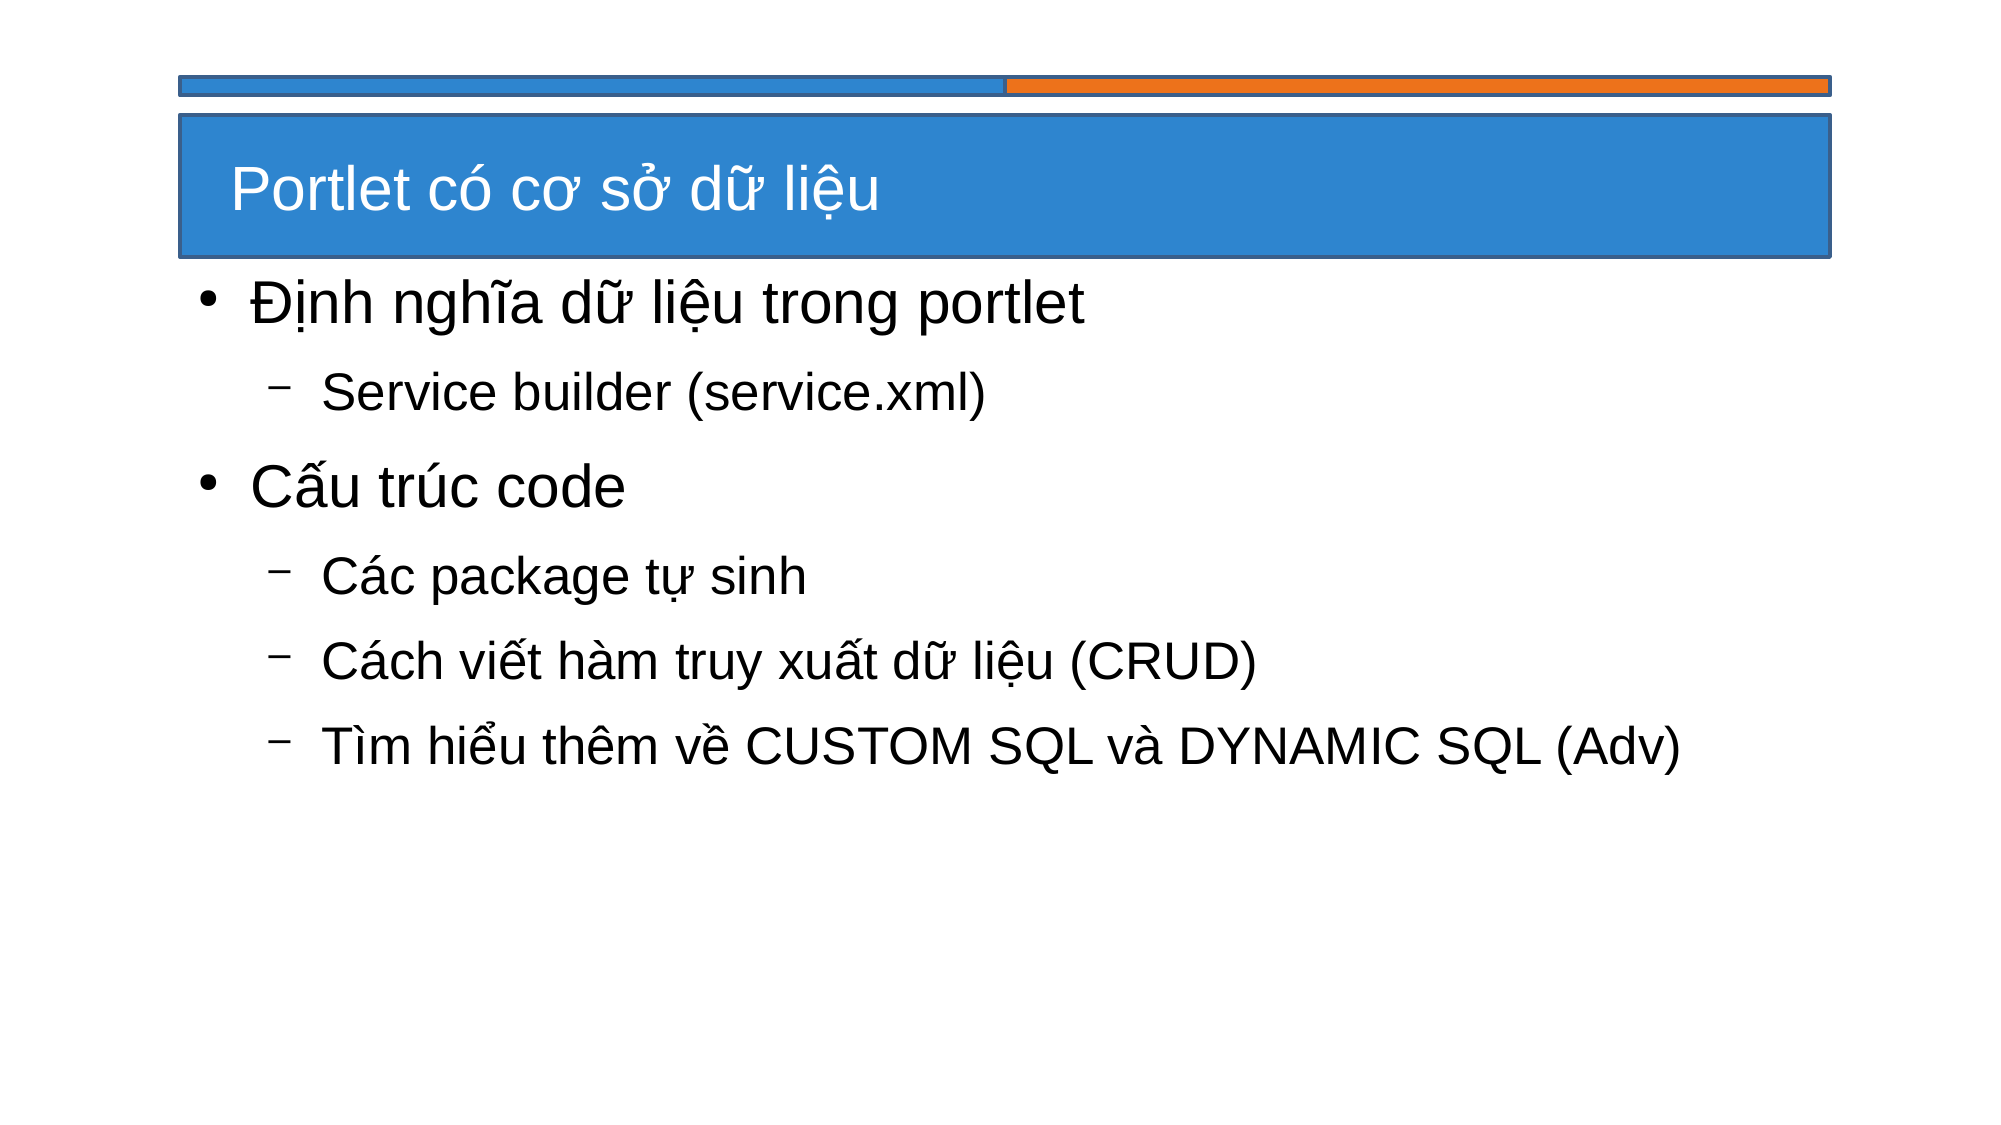

Portlet có cơ sở dữ liệu
# Định nghĩa dữ liệu trong portlet
Service builder (service.xml)
Cấu trúc code
Các package tự sinh
Cách viết hàm truy xuất dữ liệu (CRUD)
Tìm hiểu thêm về CUSTOM SQL và DYNAMIC SQL (Adv)